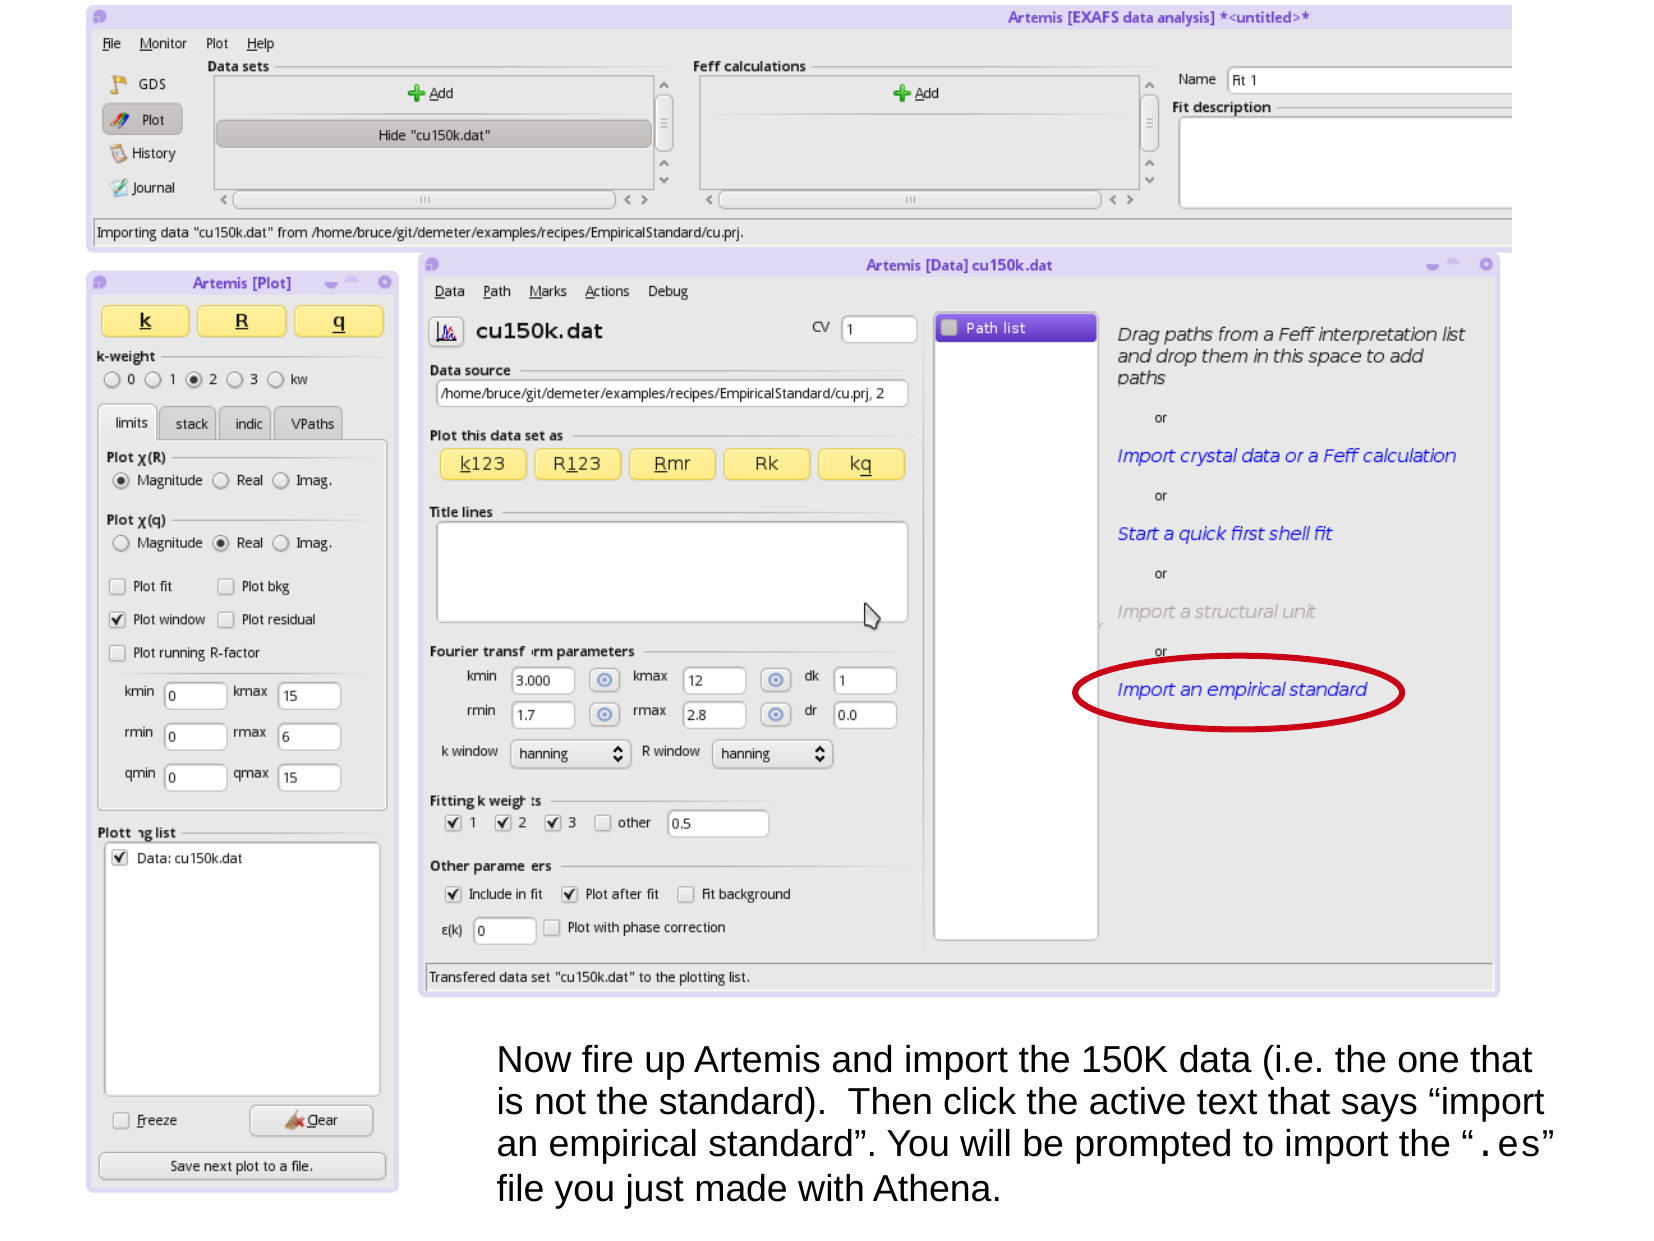

Now fire up Artemis and import the 150K data (i.e. the one that is not the standard). Then click the active text that says “import an empirical standard”. You will be prompted to import the “.es” file you just made with Athena.